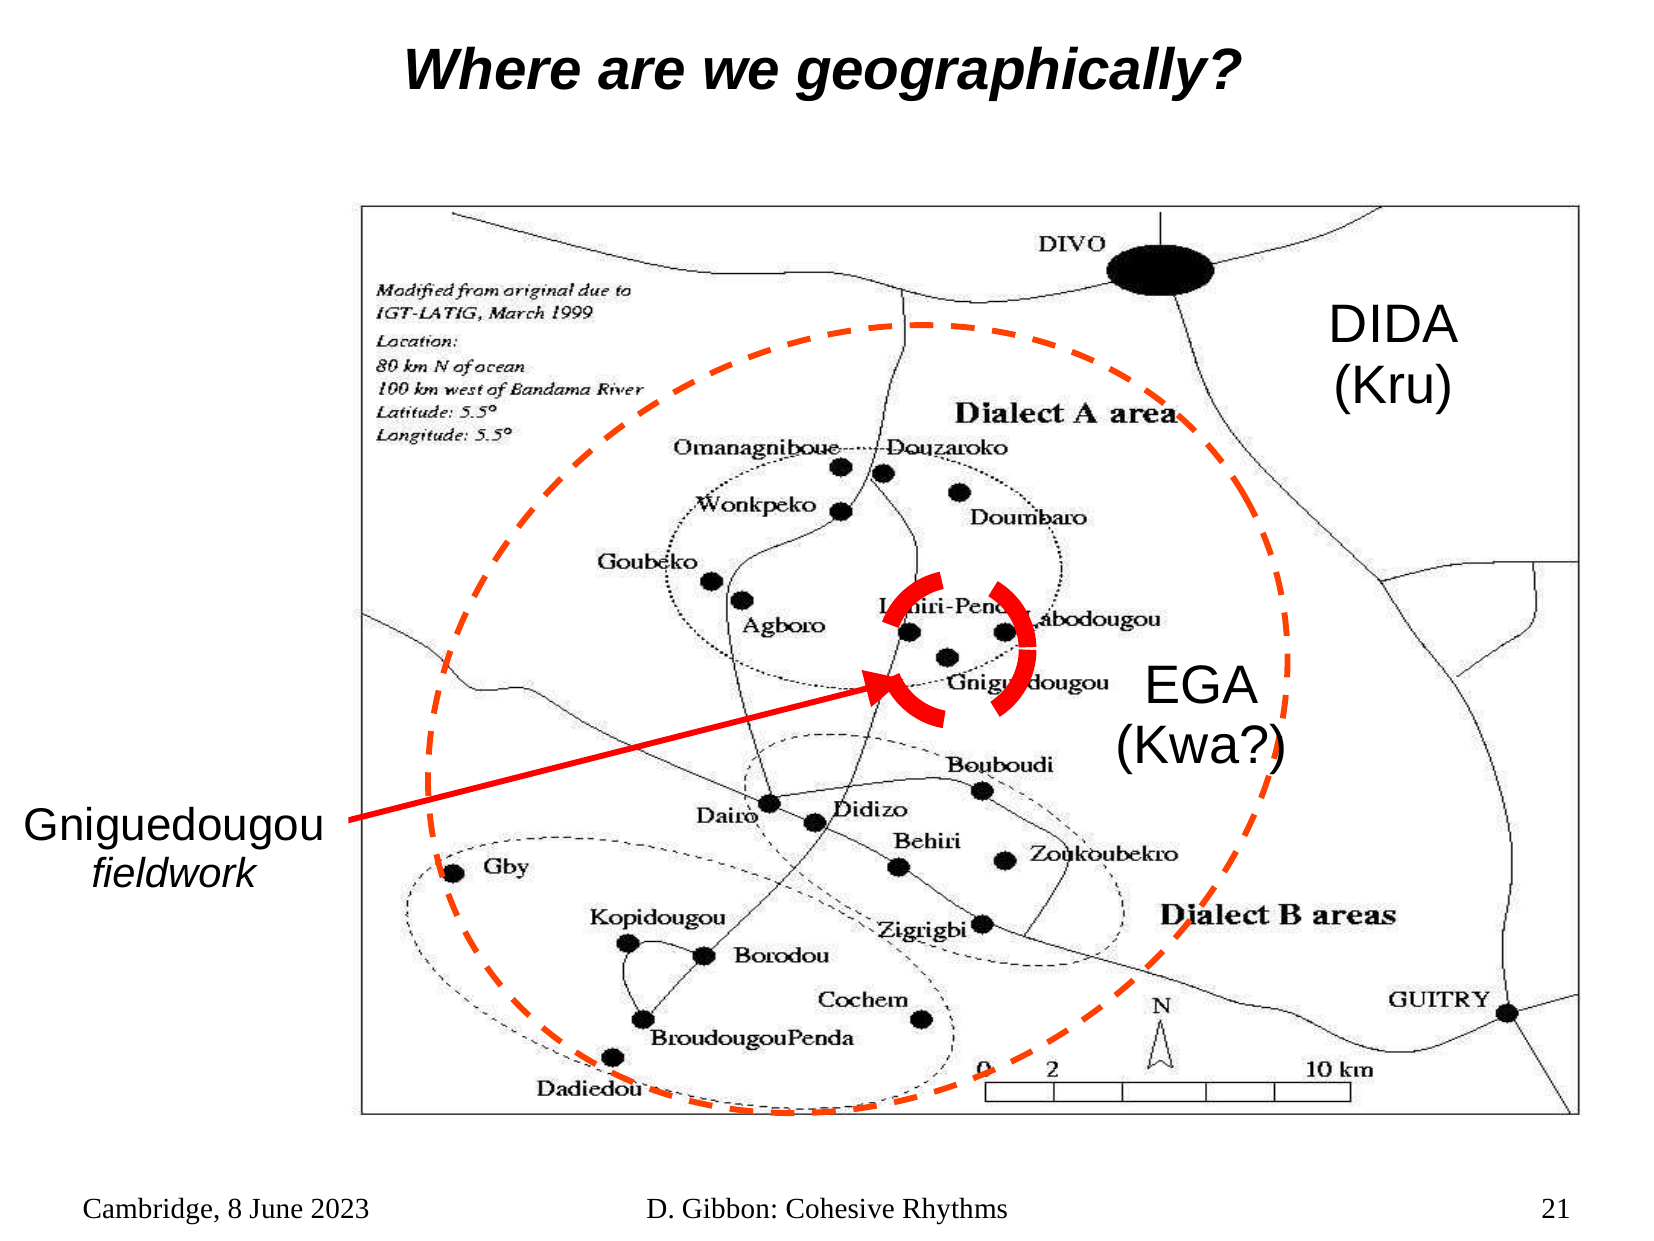

# Where are we geographically?
DIDA
(Kru)
EGA
(Kwa?)
Gniguedougou
fieldwork
Cambridge, 8 June 2023
D. Gibbon: Cohesive Rhythms
21